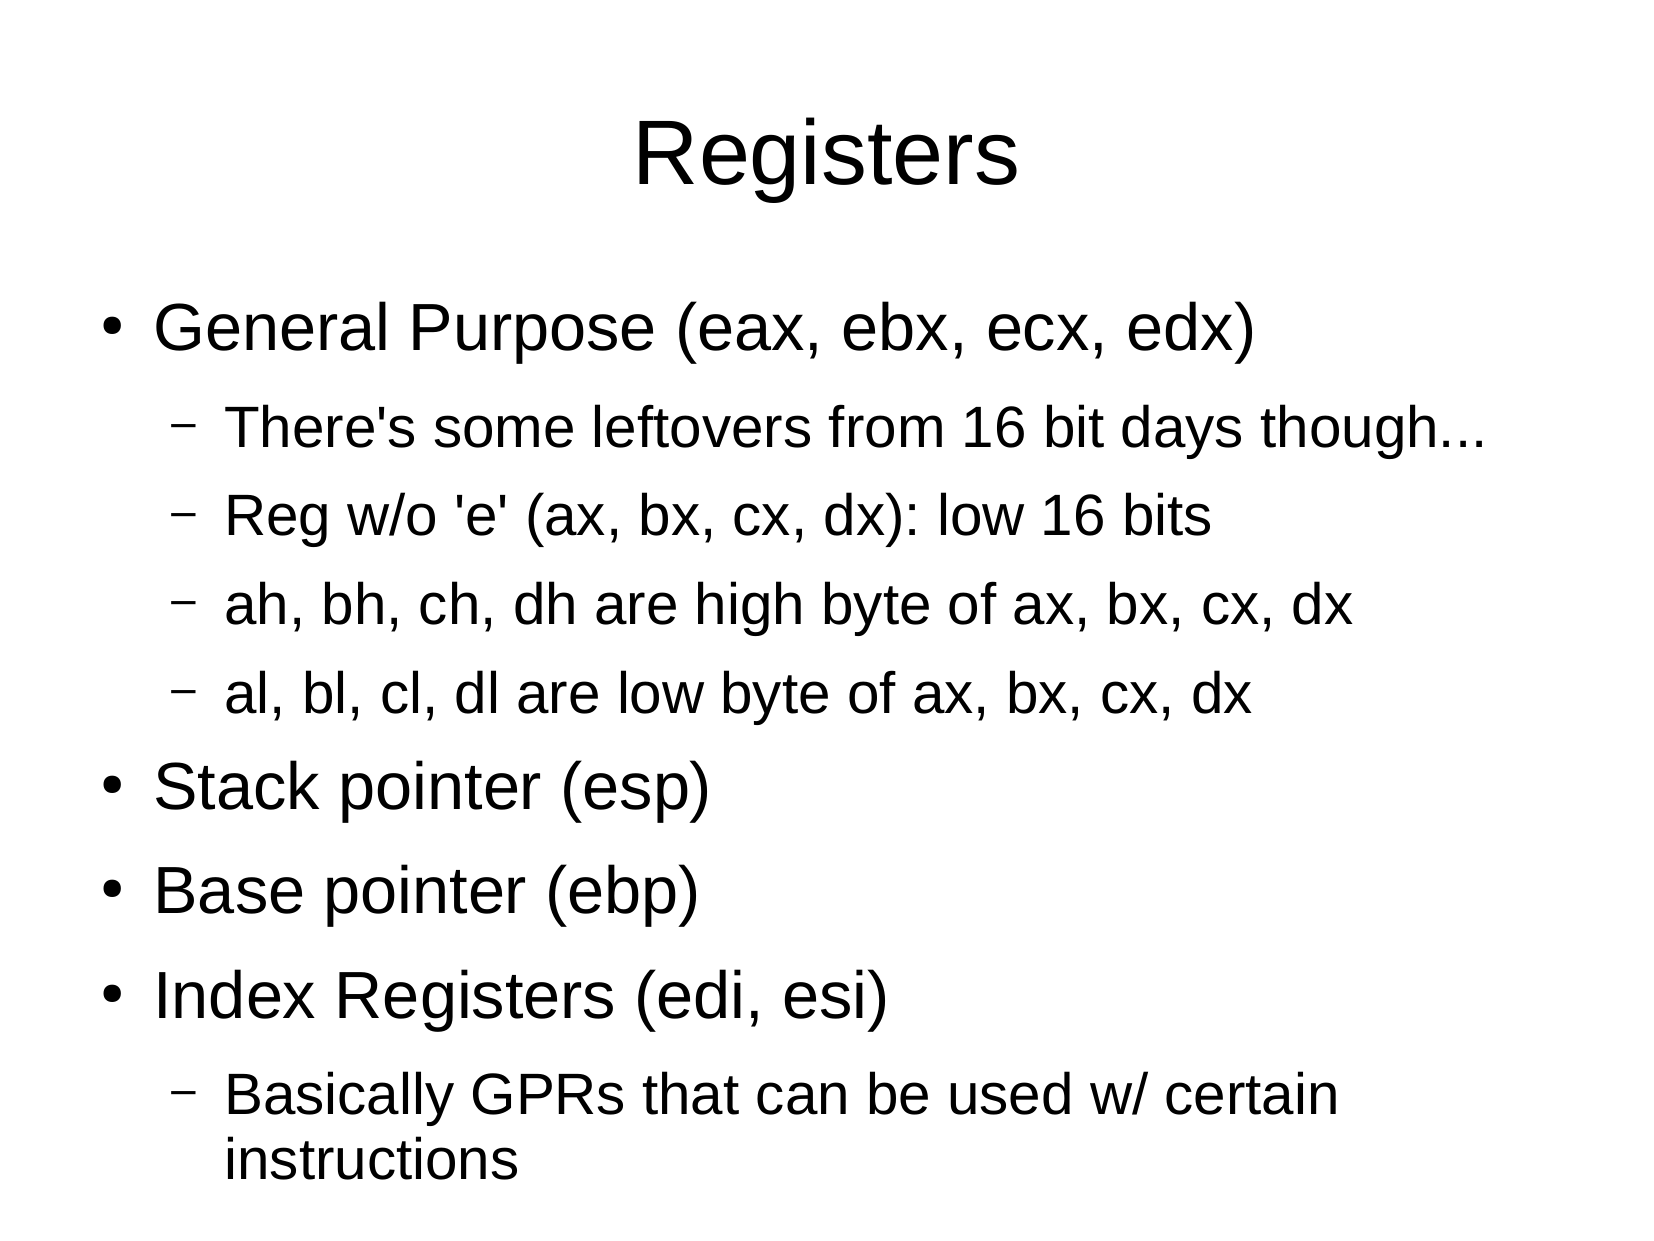

# Registers
General Purpose (eax, ebx, ecx, edx)
There's some leftovers from 16 bit days though...
Reg w/o 'e' (ax, bx, cx, dx): low 16 bits
ah, bh, ch, dh are high byte of ax, bx, cx, dx
al, bl, cl, dl are low byte of ax, bx, cx, dx
Stack pointer (esp)
Base pointer (ebp)
Index Registers (edi, esi)
Basically GPRs that can be used w/ certain instructions